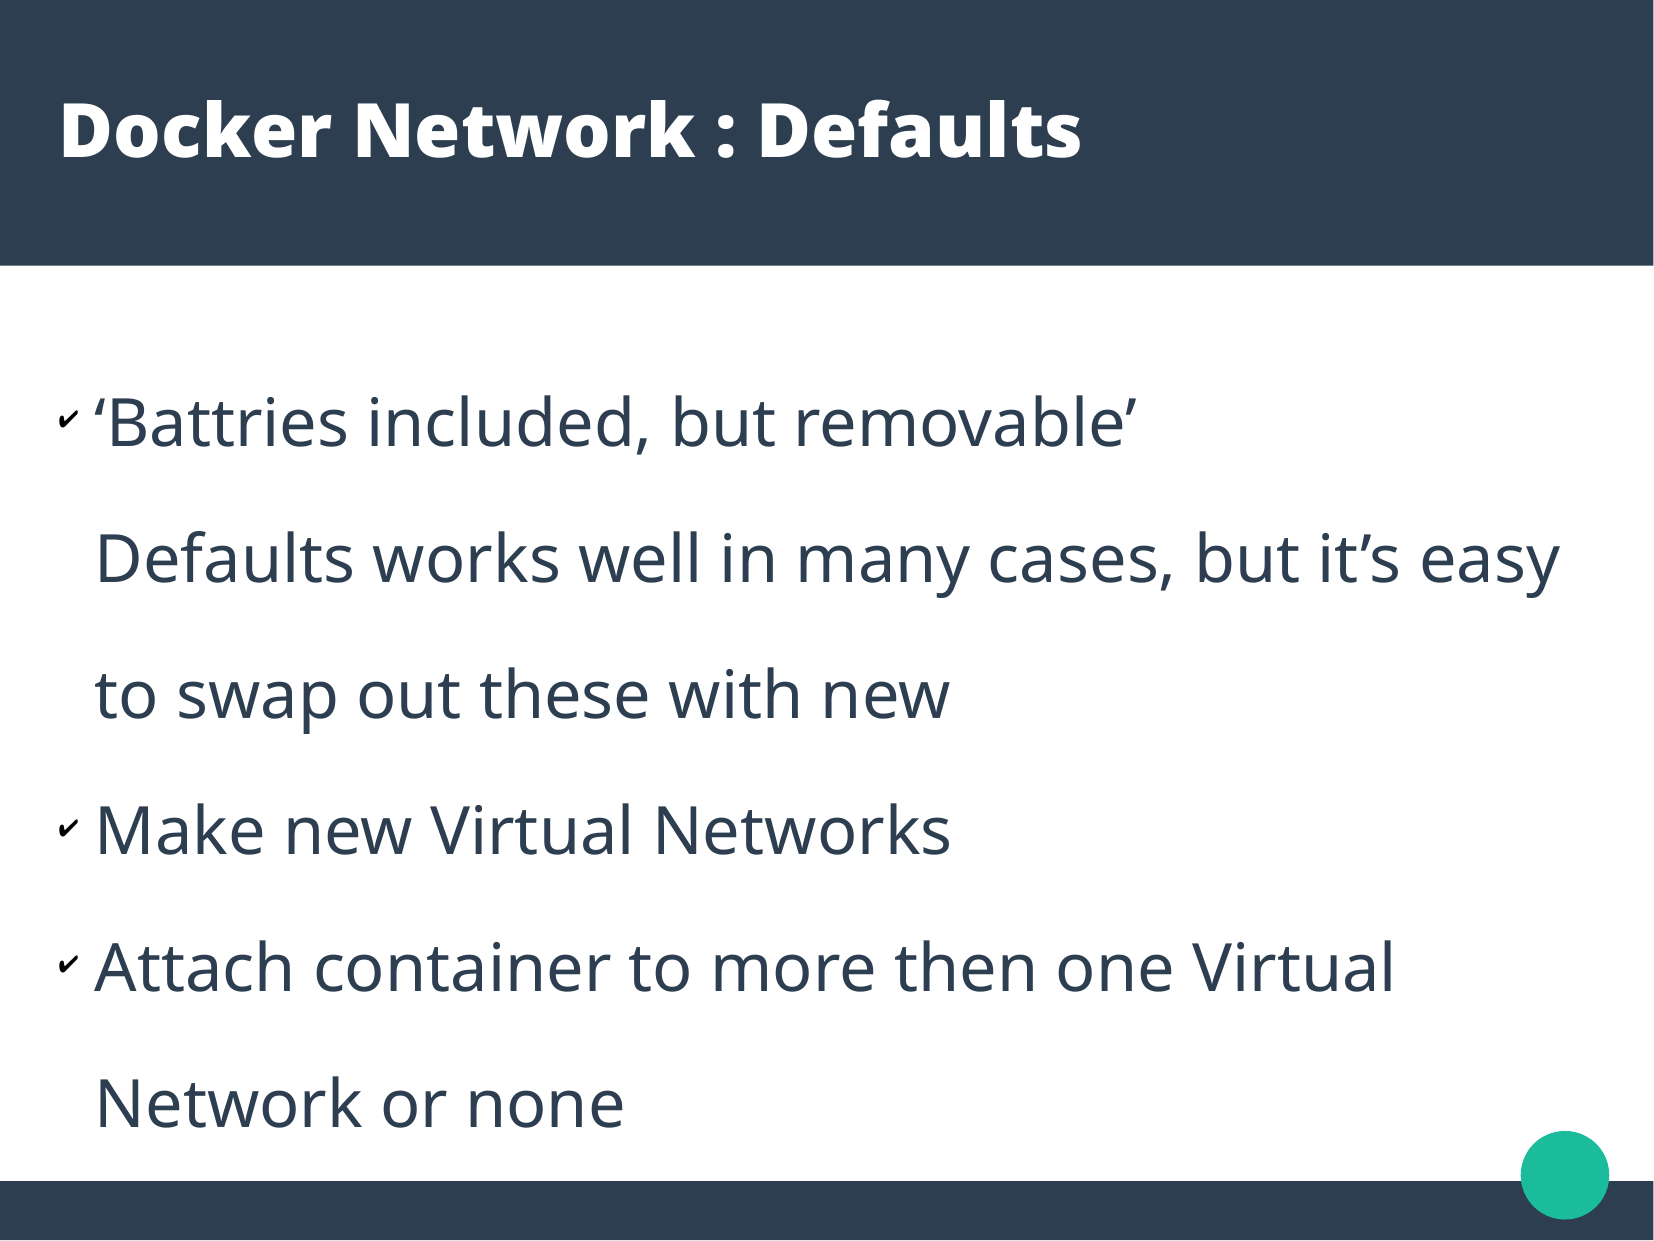

# Docker Network : Defaults
‘Battries included, but removable’
Defaults works well in many cases, but it’s easy to swap out these with new
Make new Virtual Networks
Attach container to more then one Virtual Network or none